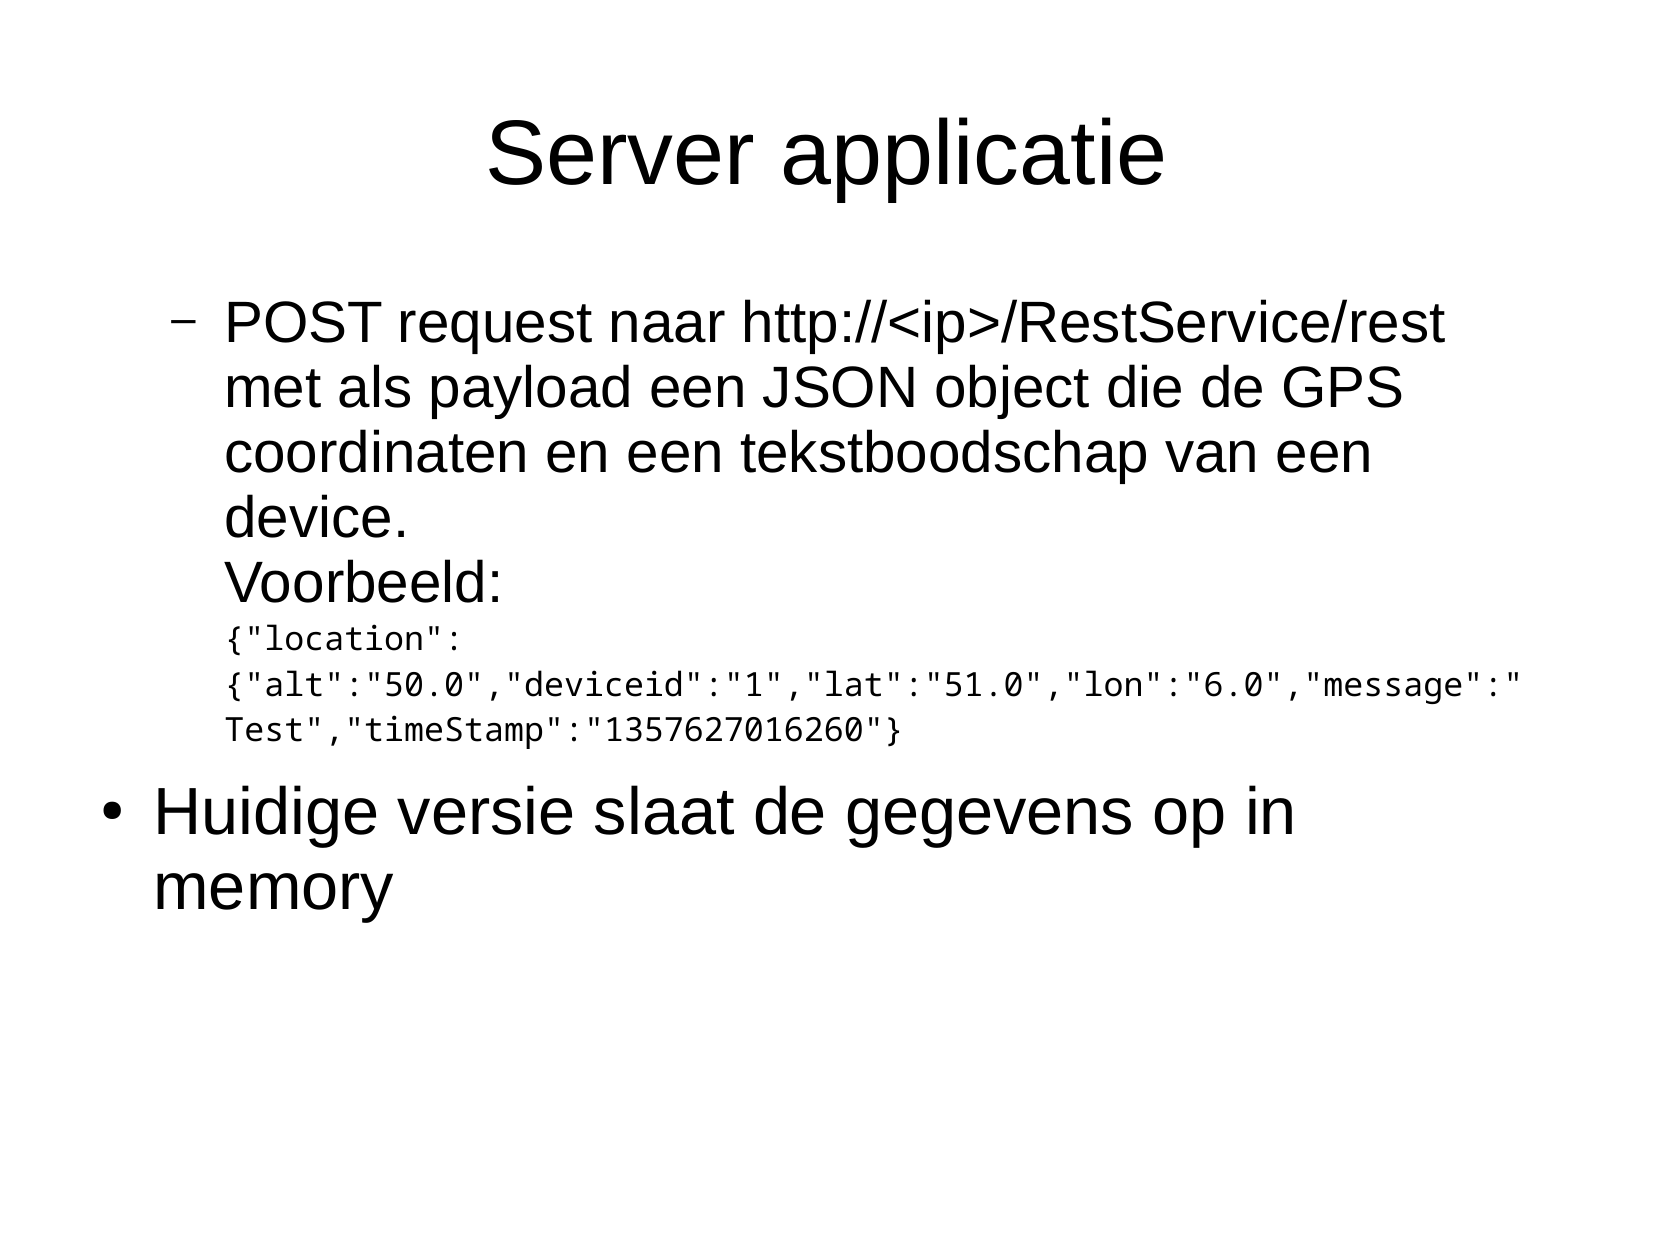

# Server applicatie
POST request naar http://<ip>/RestService/rest
met als payload een JSON object die de GPS coordinaten en een tekstboodschap van een device.
Voorbeeld:
{"location":{"alt":"50.0","deviceid":"1","lat":"51.0","lon":"6.0","message":"Test","timeStamp":"1357627016260"}
Huidige versie slaat de gegevens op in memory